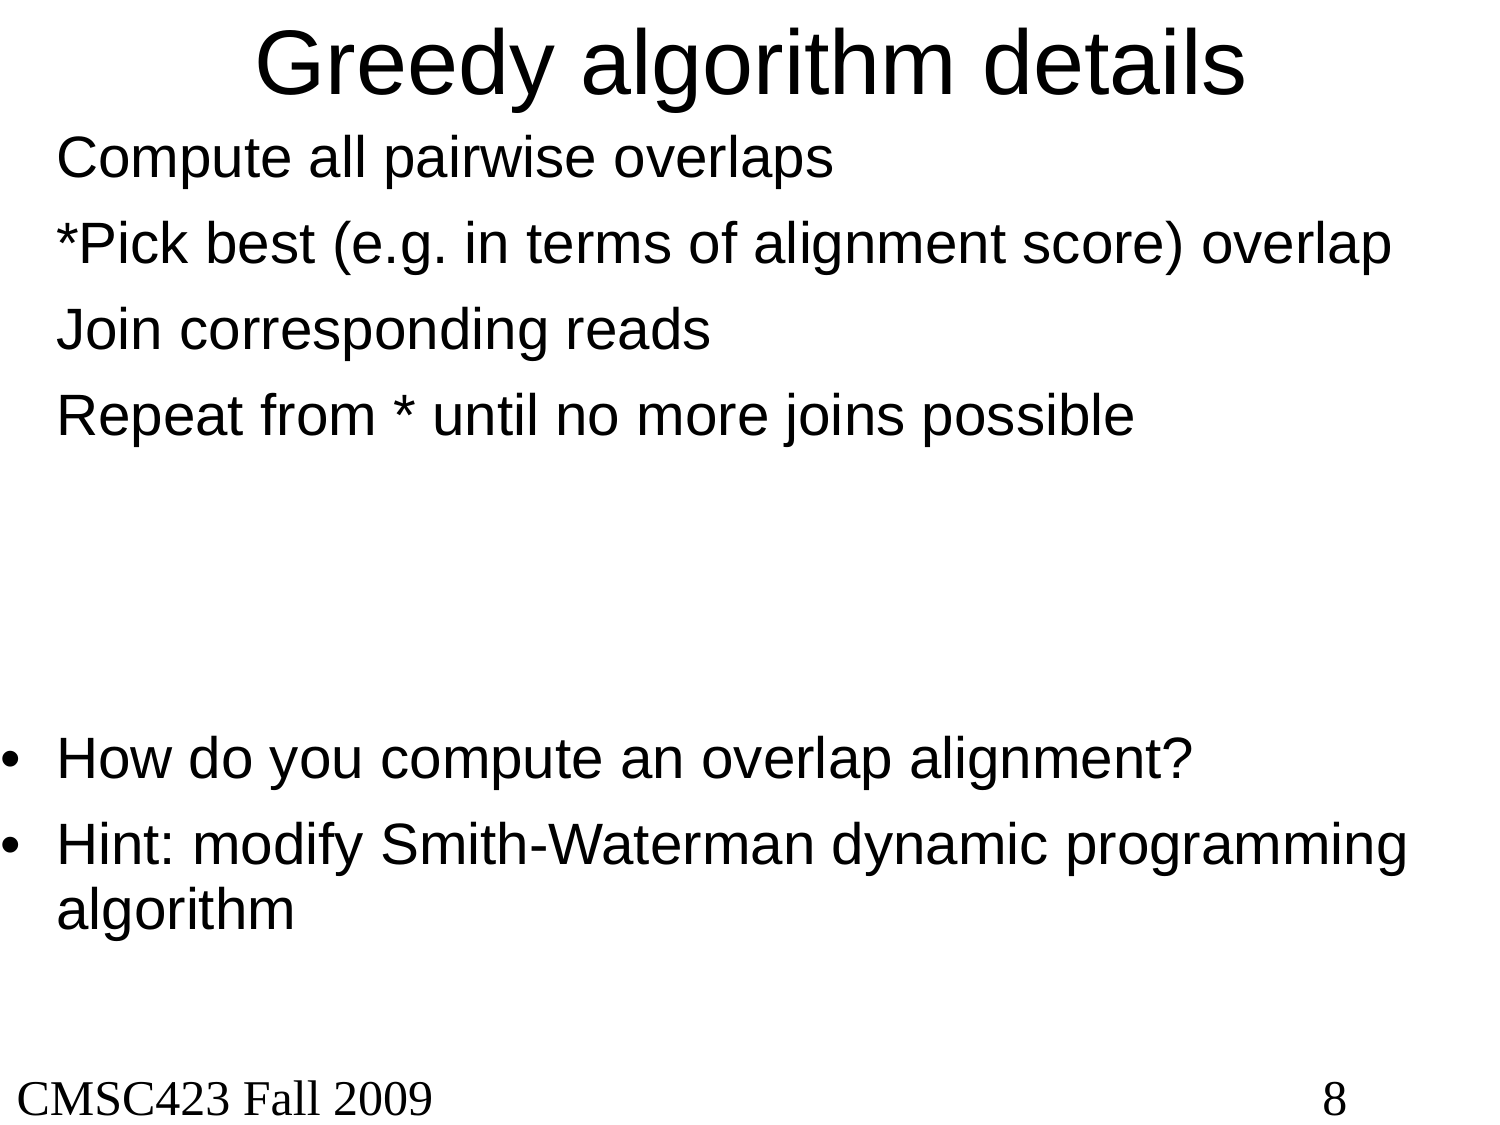

# Greedy algorithm details
Compute all pairwise overlaps
*Pick best (e.g. in terms of alignment score) overlap
Join corresponding reads
Repeat from * until no more joins possible
How do you compute an overlap alignment?
Hint: modify Smith-Waterman dynamic programming algorithm
CMSC423 Fall 2009
8